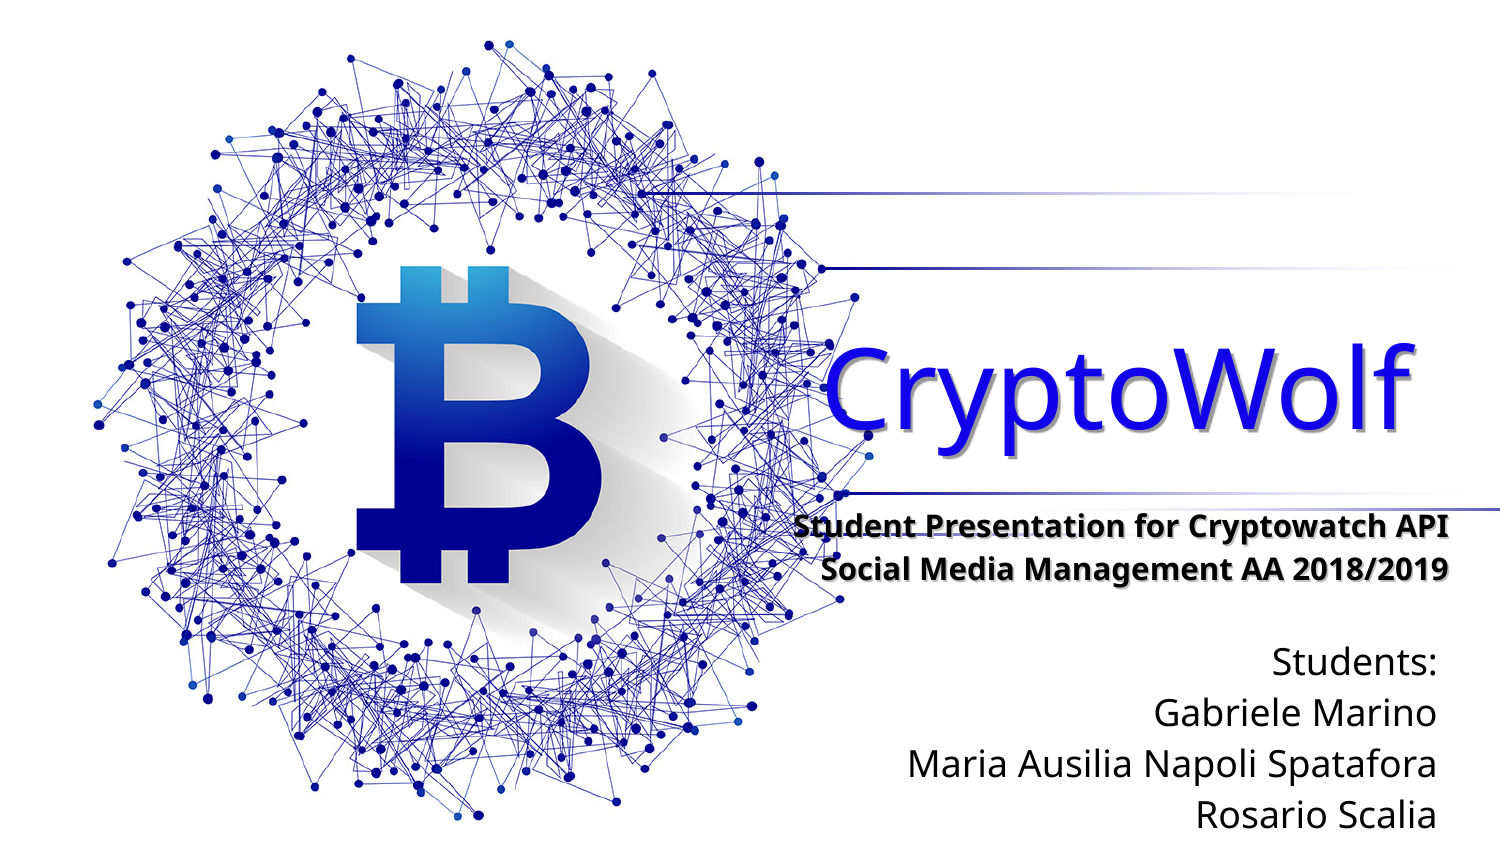

# CryptoWolf
Student Presentation for Cryptowatch API
Social Media Management AA 2018/2019
Students:
Gabriele Marino
Maria Ausilia Napoli Spatafora
Rosario Scalia